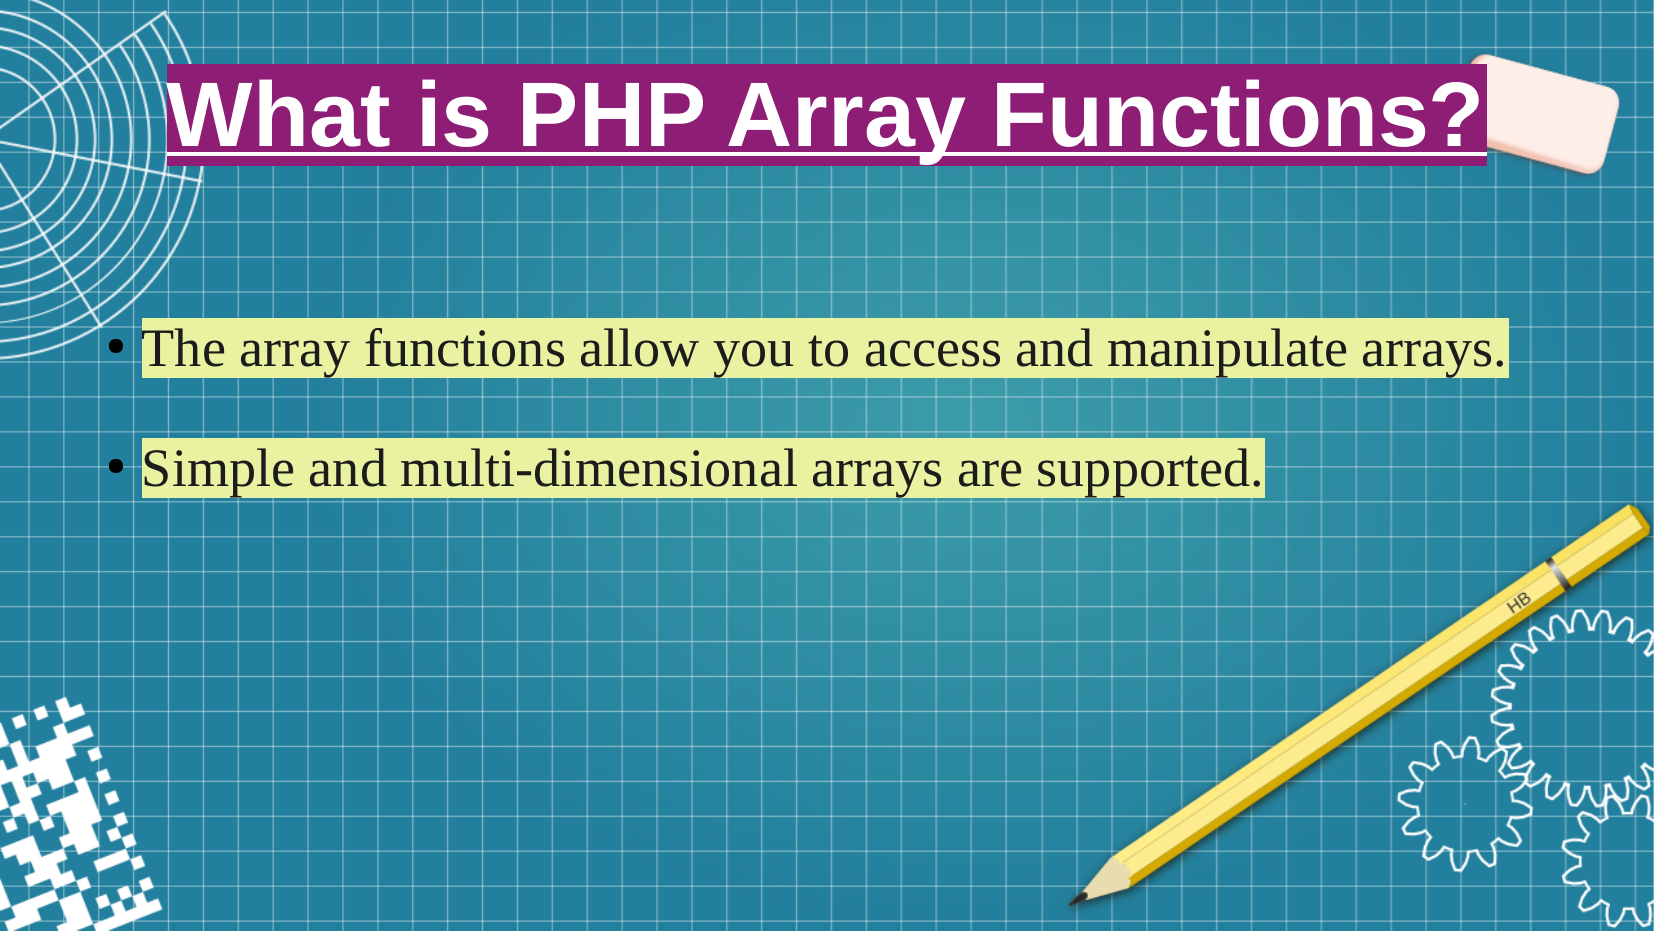

# What is PHP Array Functions?
The array functions allow you to access and manipulate arrays.
Simple and multi-dimensional arrays are supported.